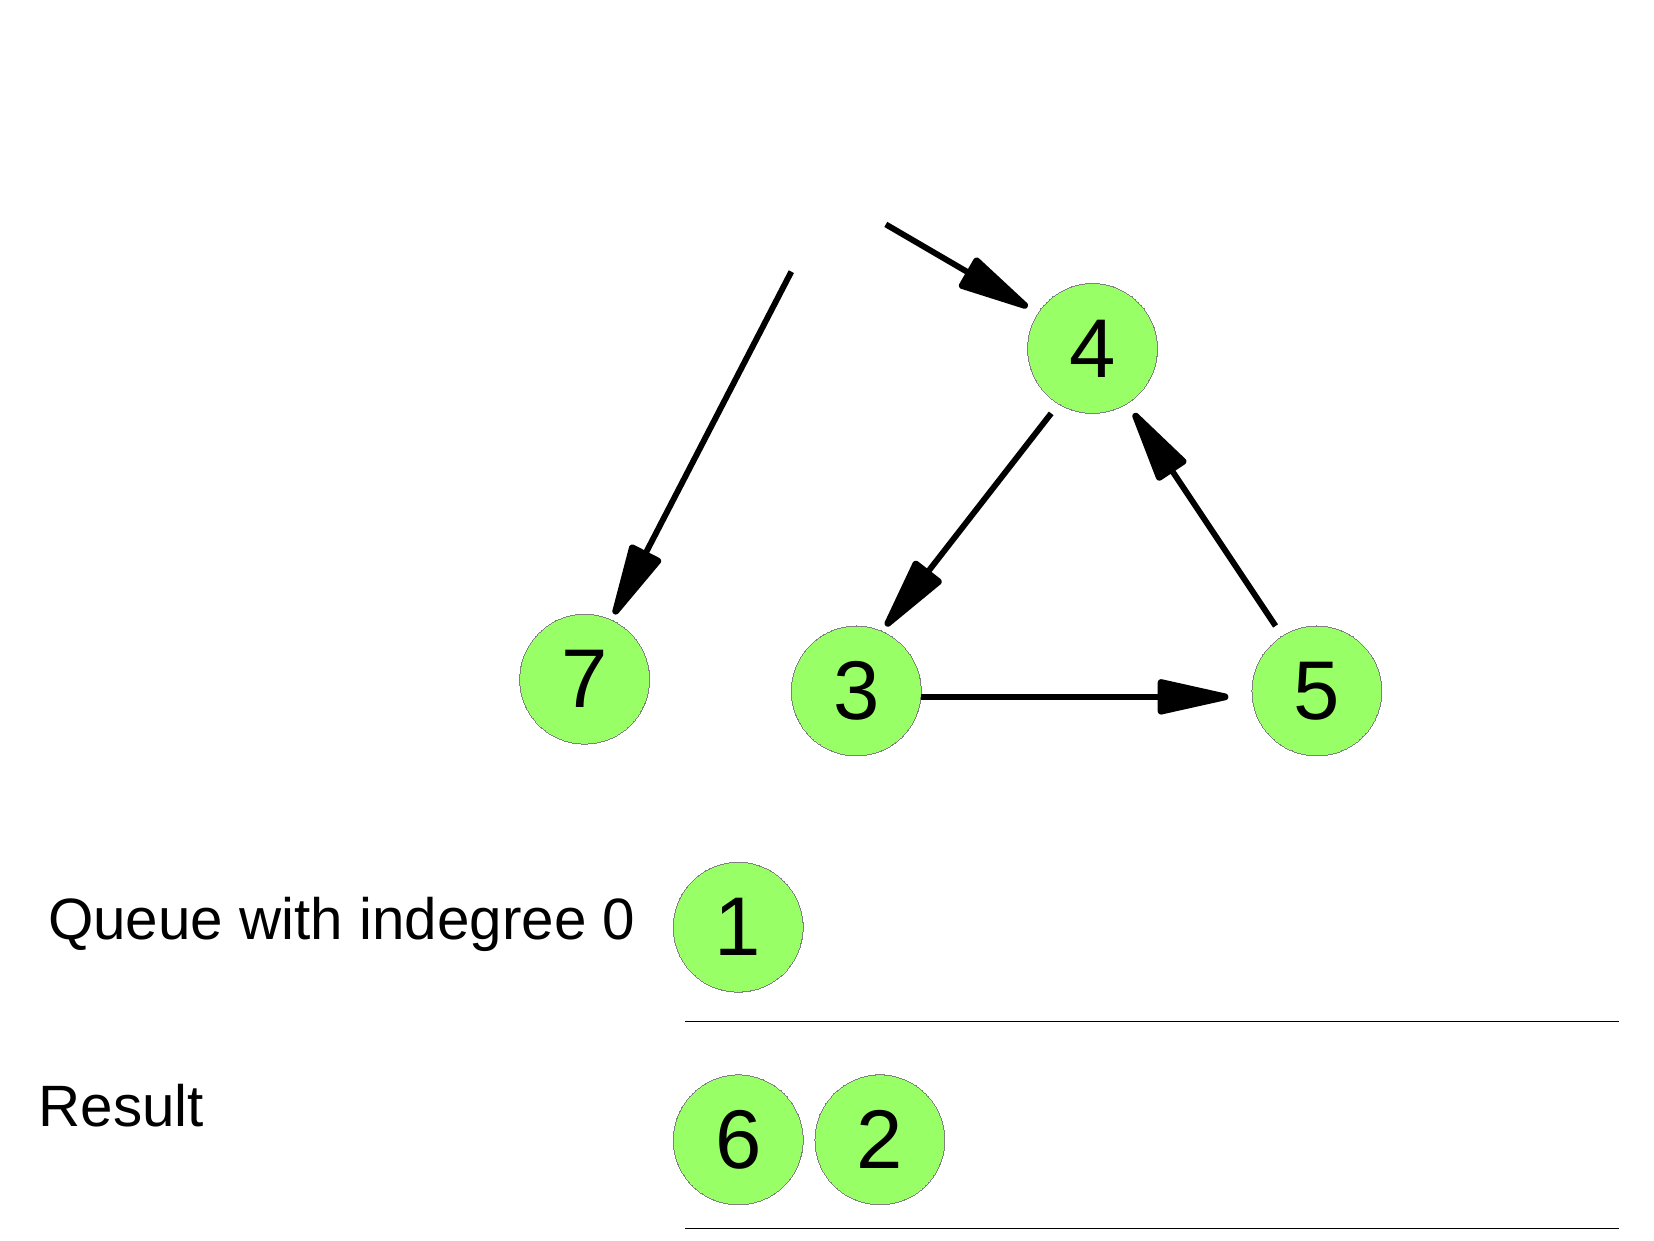

4
7
3
5
1
Queue with indegree 0
Result
2
6